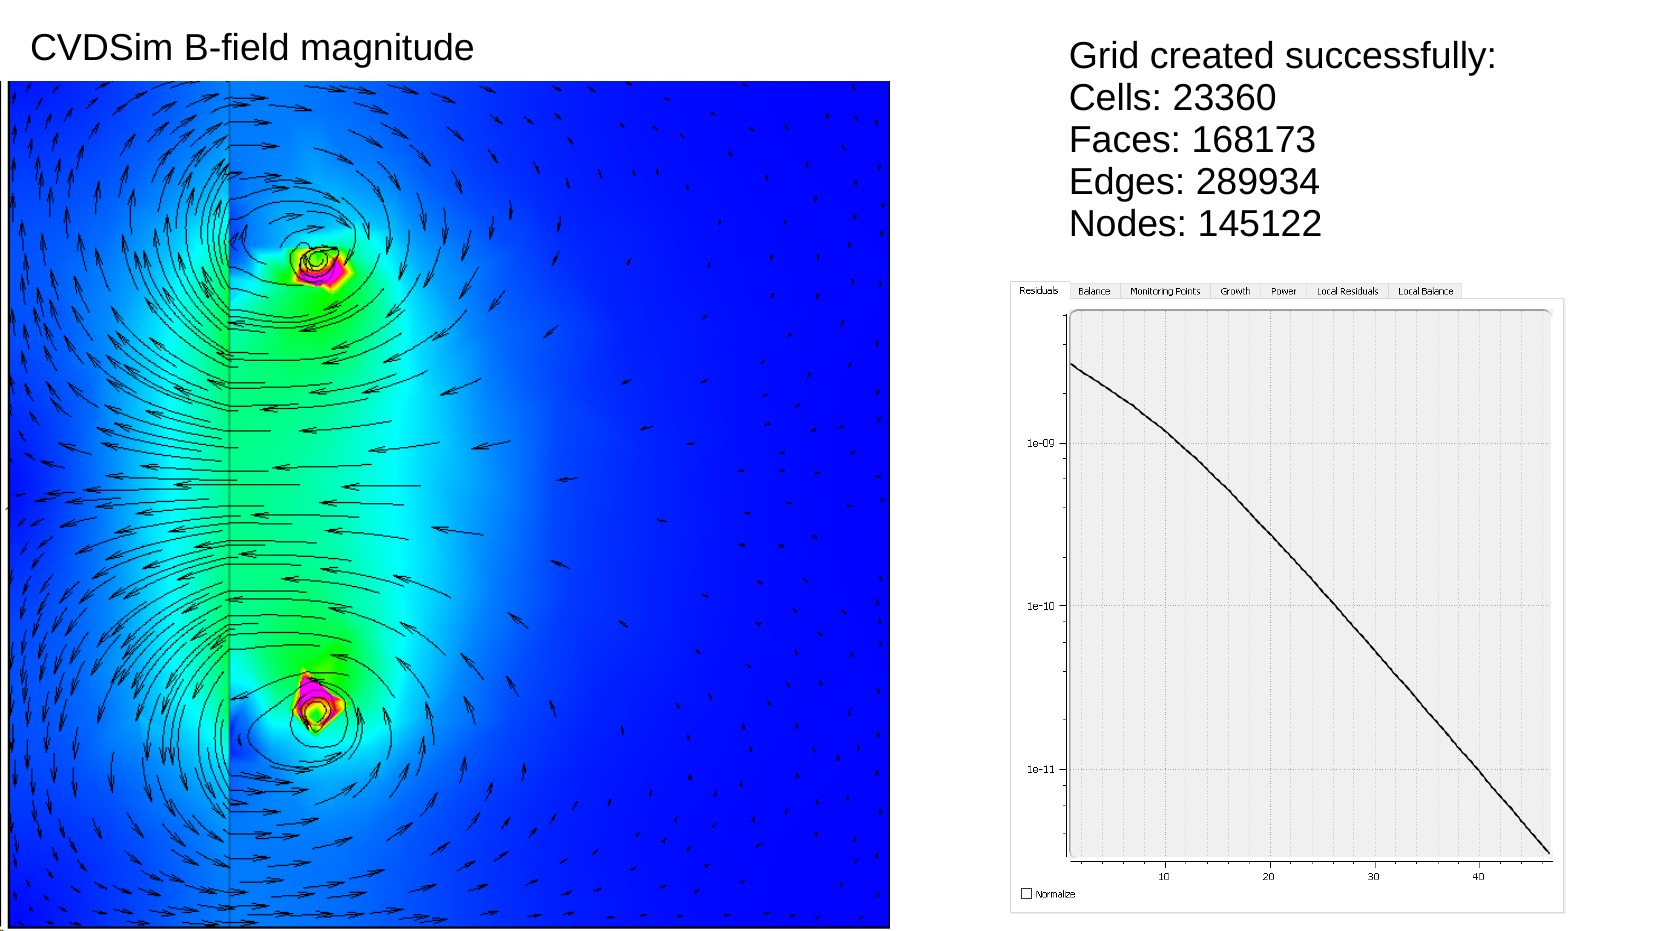

CVDSim B-field magnitude
Grid created successfully:
Cells: 23360
Faces: 168173
Edges: 289934
Nodes: 145122